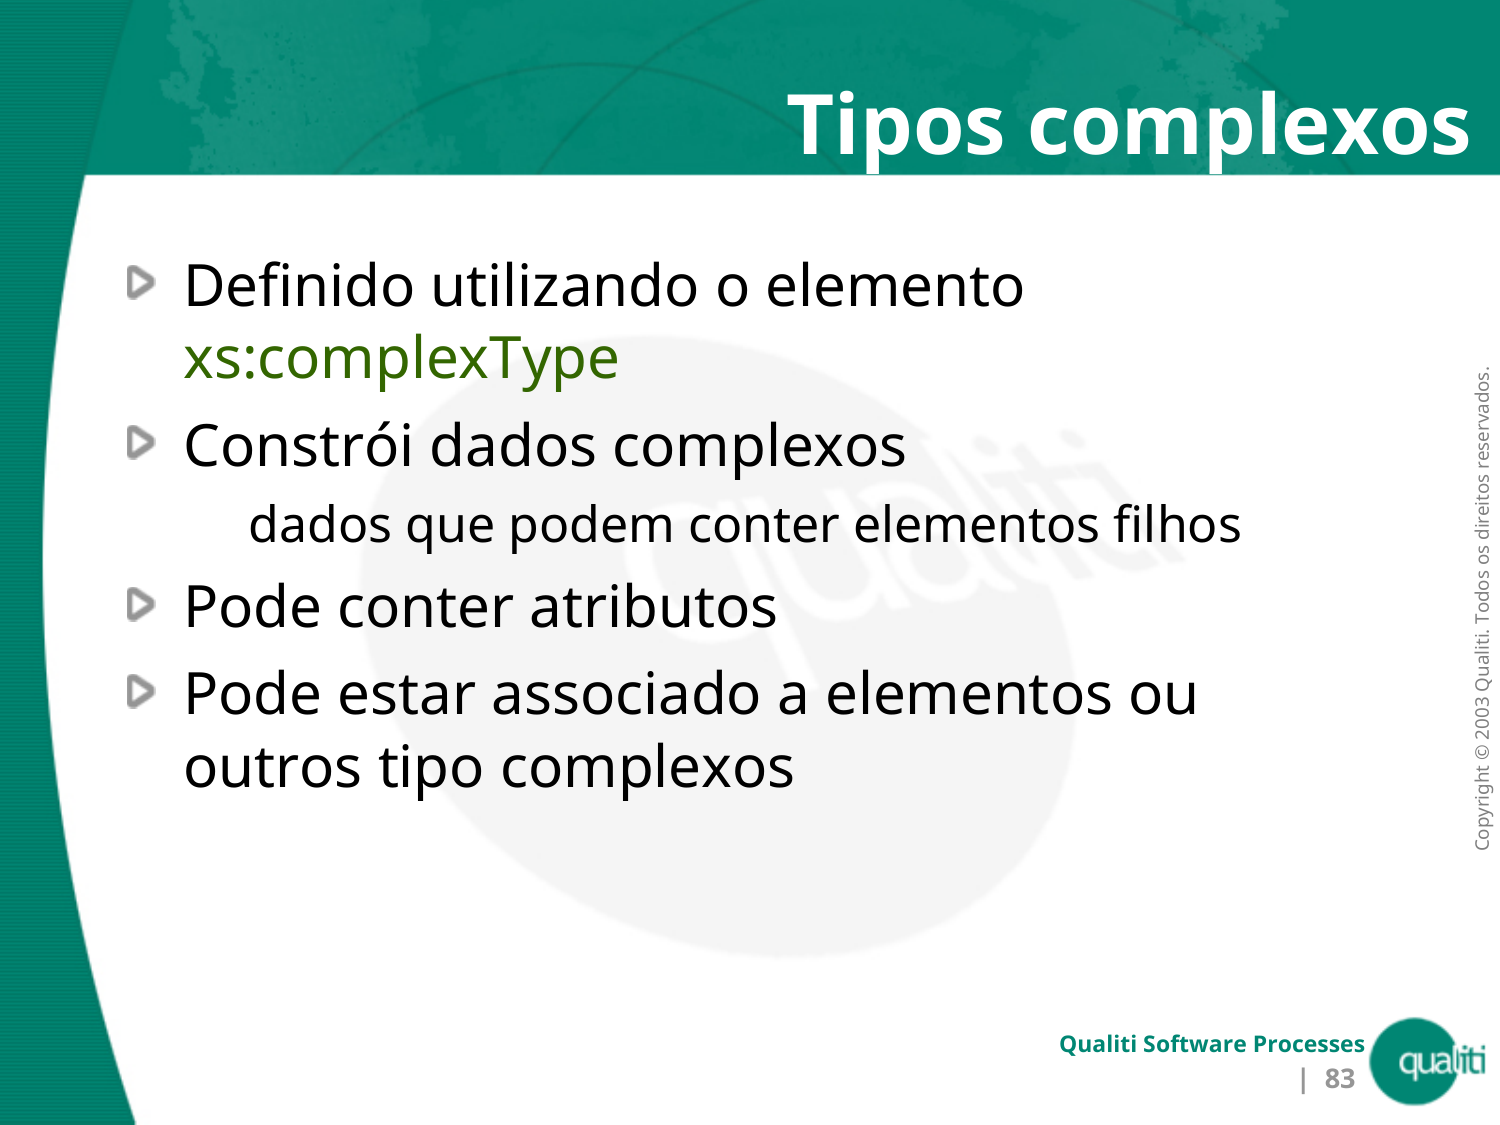

# Tipos complexos
Definido utilizando o elemento xs:complexType
Constrói dados complexos
dados que podem conter elementos filhos
Pode conter atributos
Pode estar associado a elementos ou outros tipo complexos